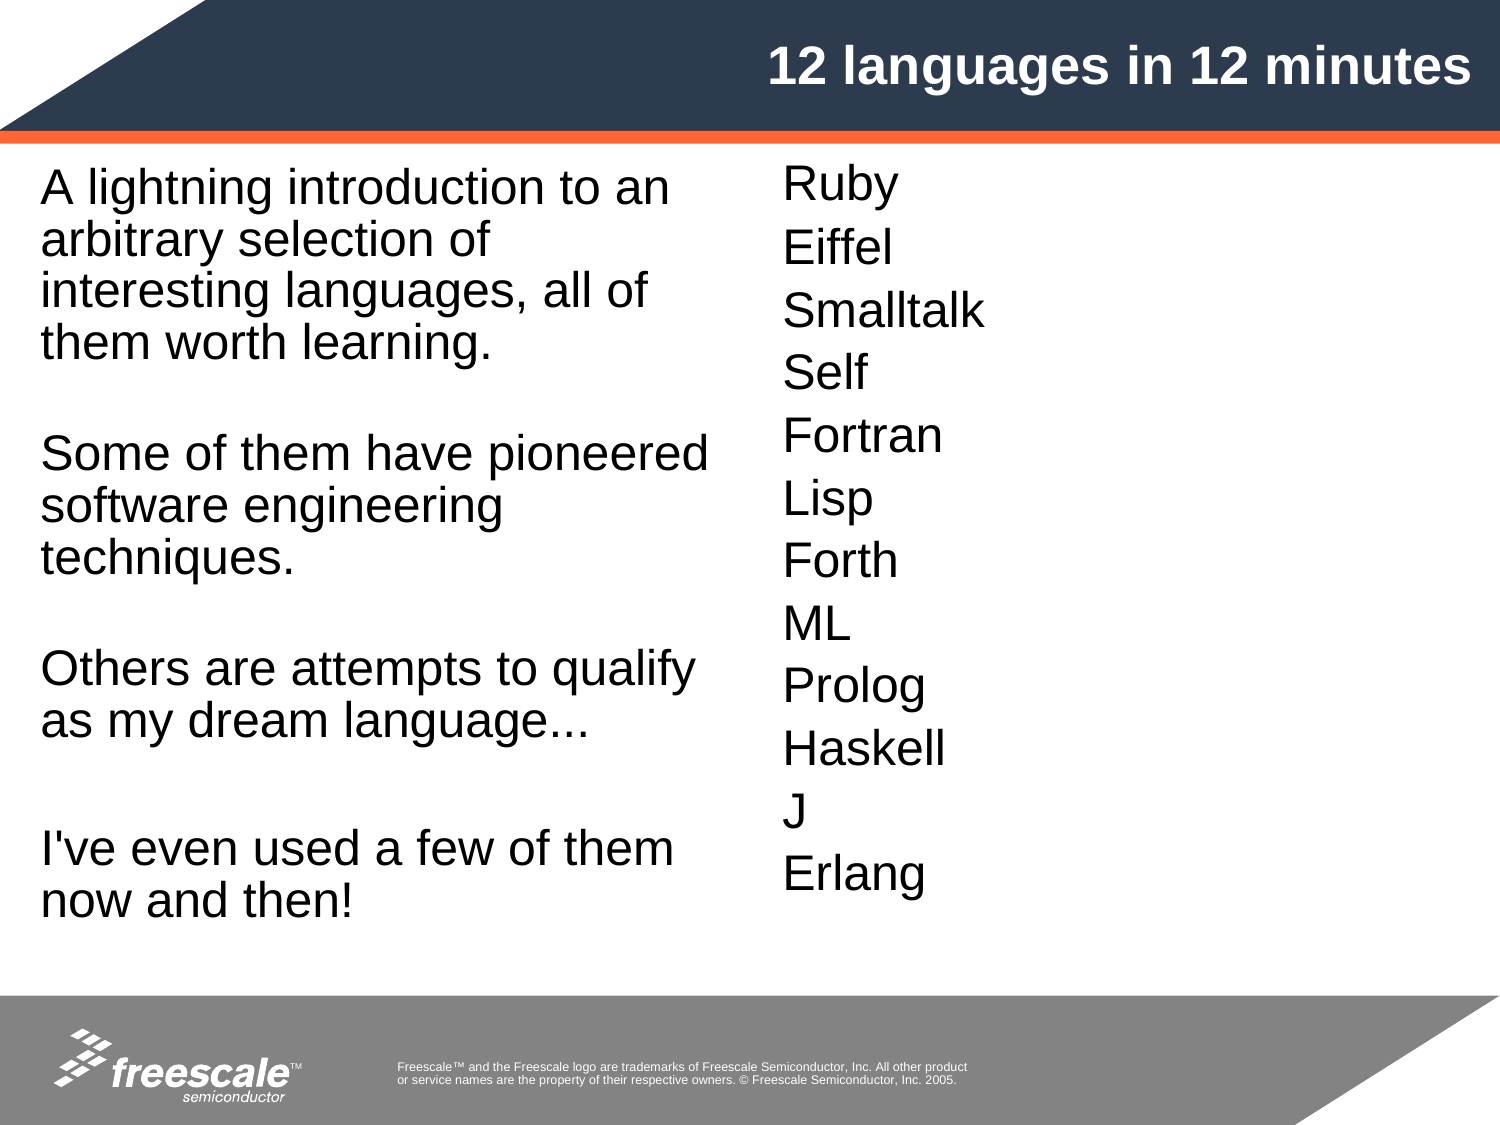

# 12 languages in 12 minutes
A lightning introduction to an arbitrary selection of interesting languages, all of them worth learning.
Some of them have pioneered software engineering techniques.
Others are attempts to qualify as my dream language...
I've even used a few of them now and then!
Ruby
Eiffel
Smalltalk
Self
Fortran
Lisp
Forth
ML
Prolog
Haskell
J
Erlang